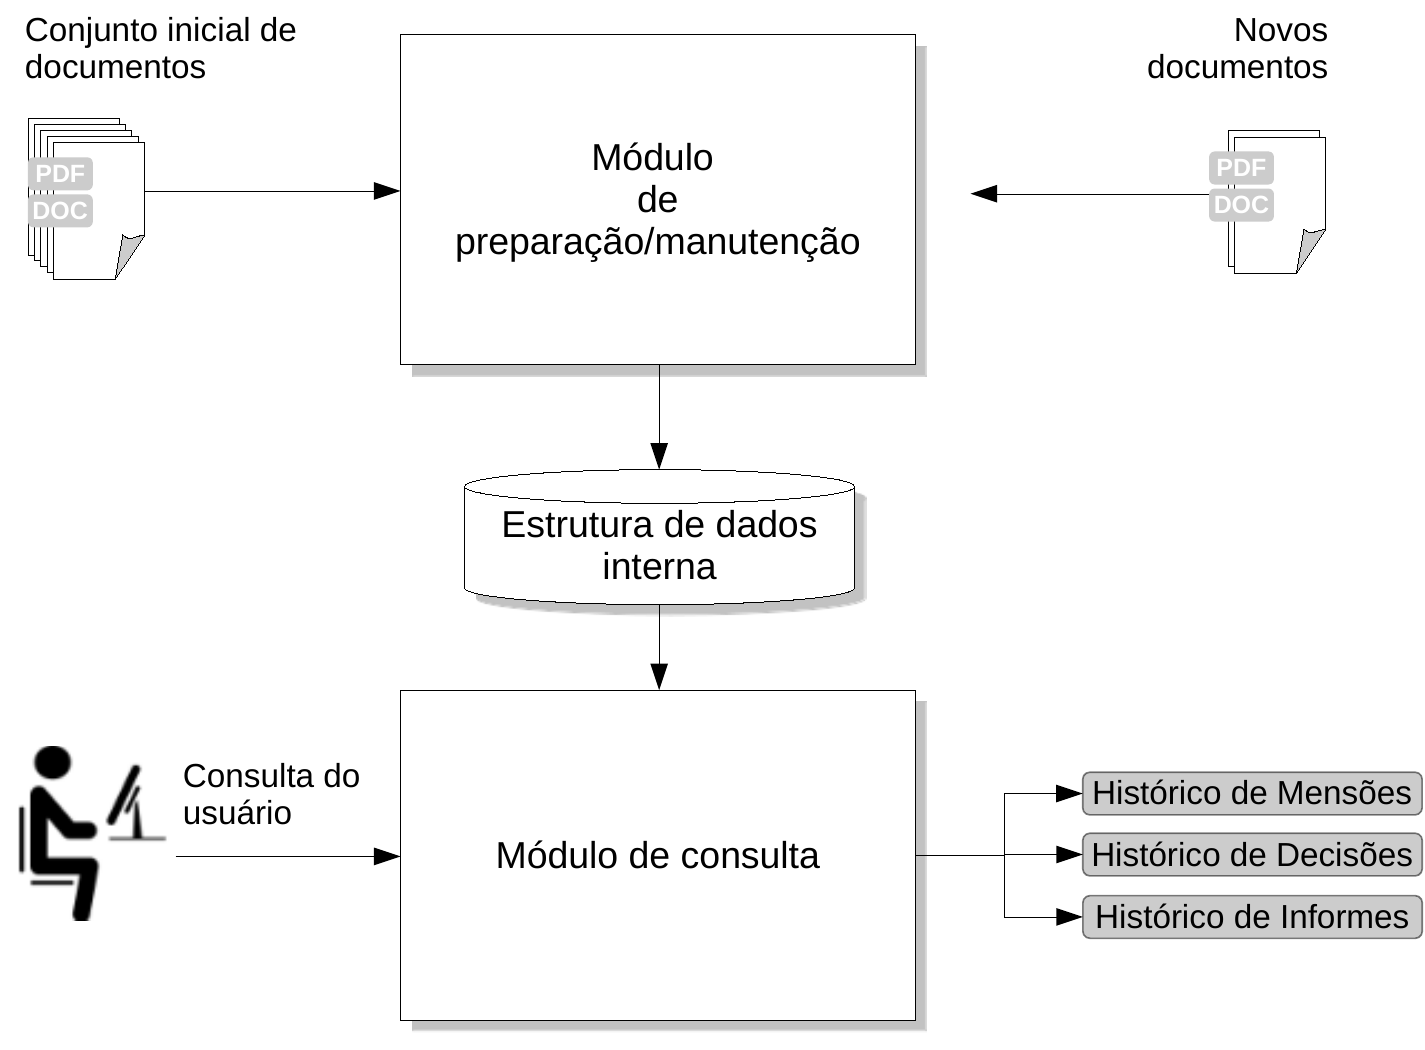

Conjunto inicial de documentos
Novos
documentos
Módulo
de
preparação/manutenção
PDF
PDF
DOC
DOC
Estrutura de dados
interna
Módulo de consulta
Consulta do usuário
Histórico de Mensões
Histórico de Decisões
Histórico de Informes